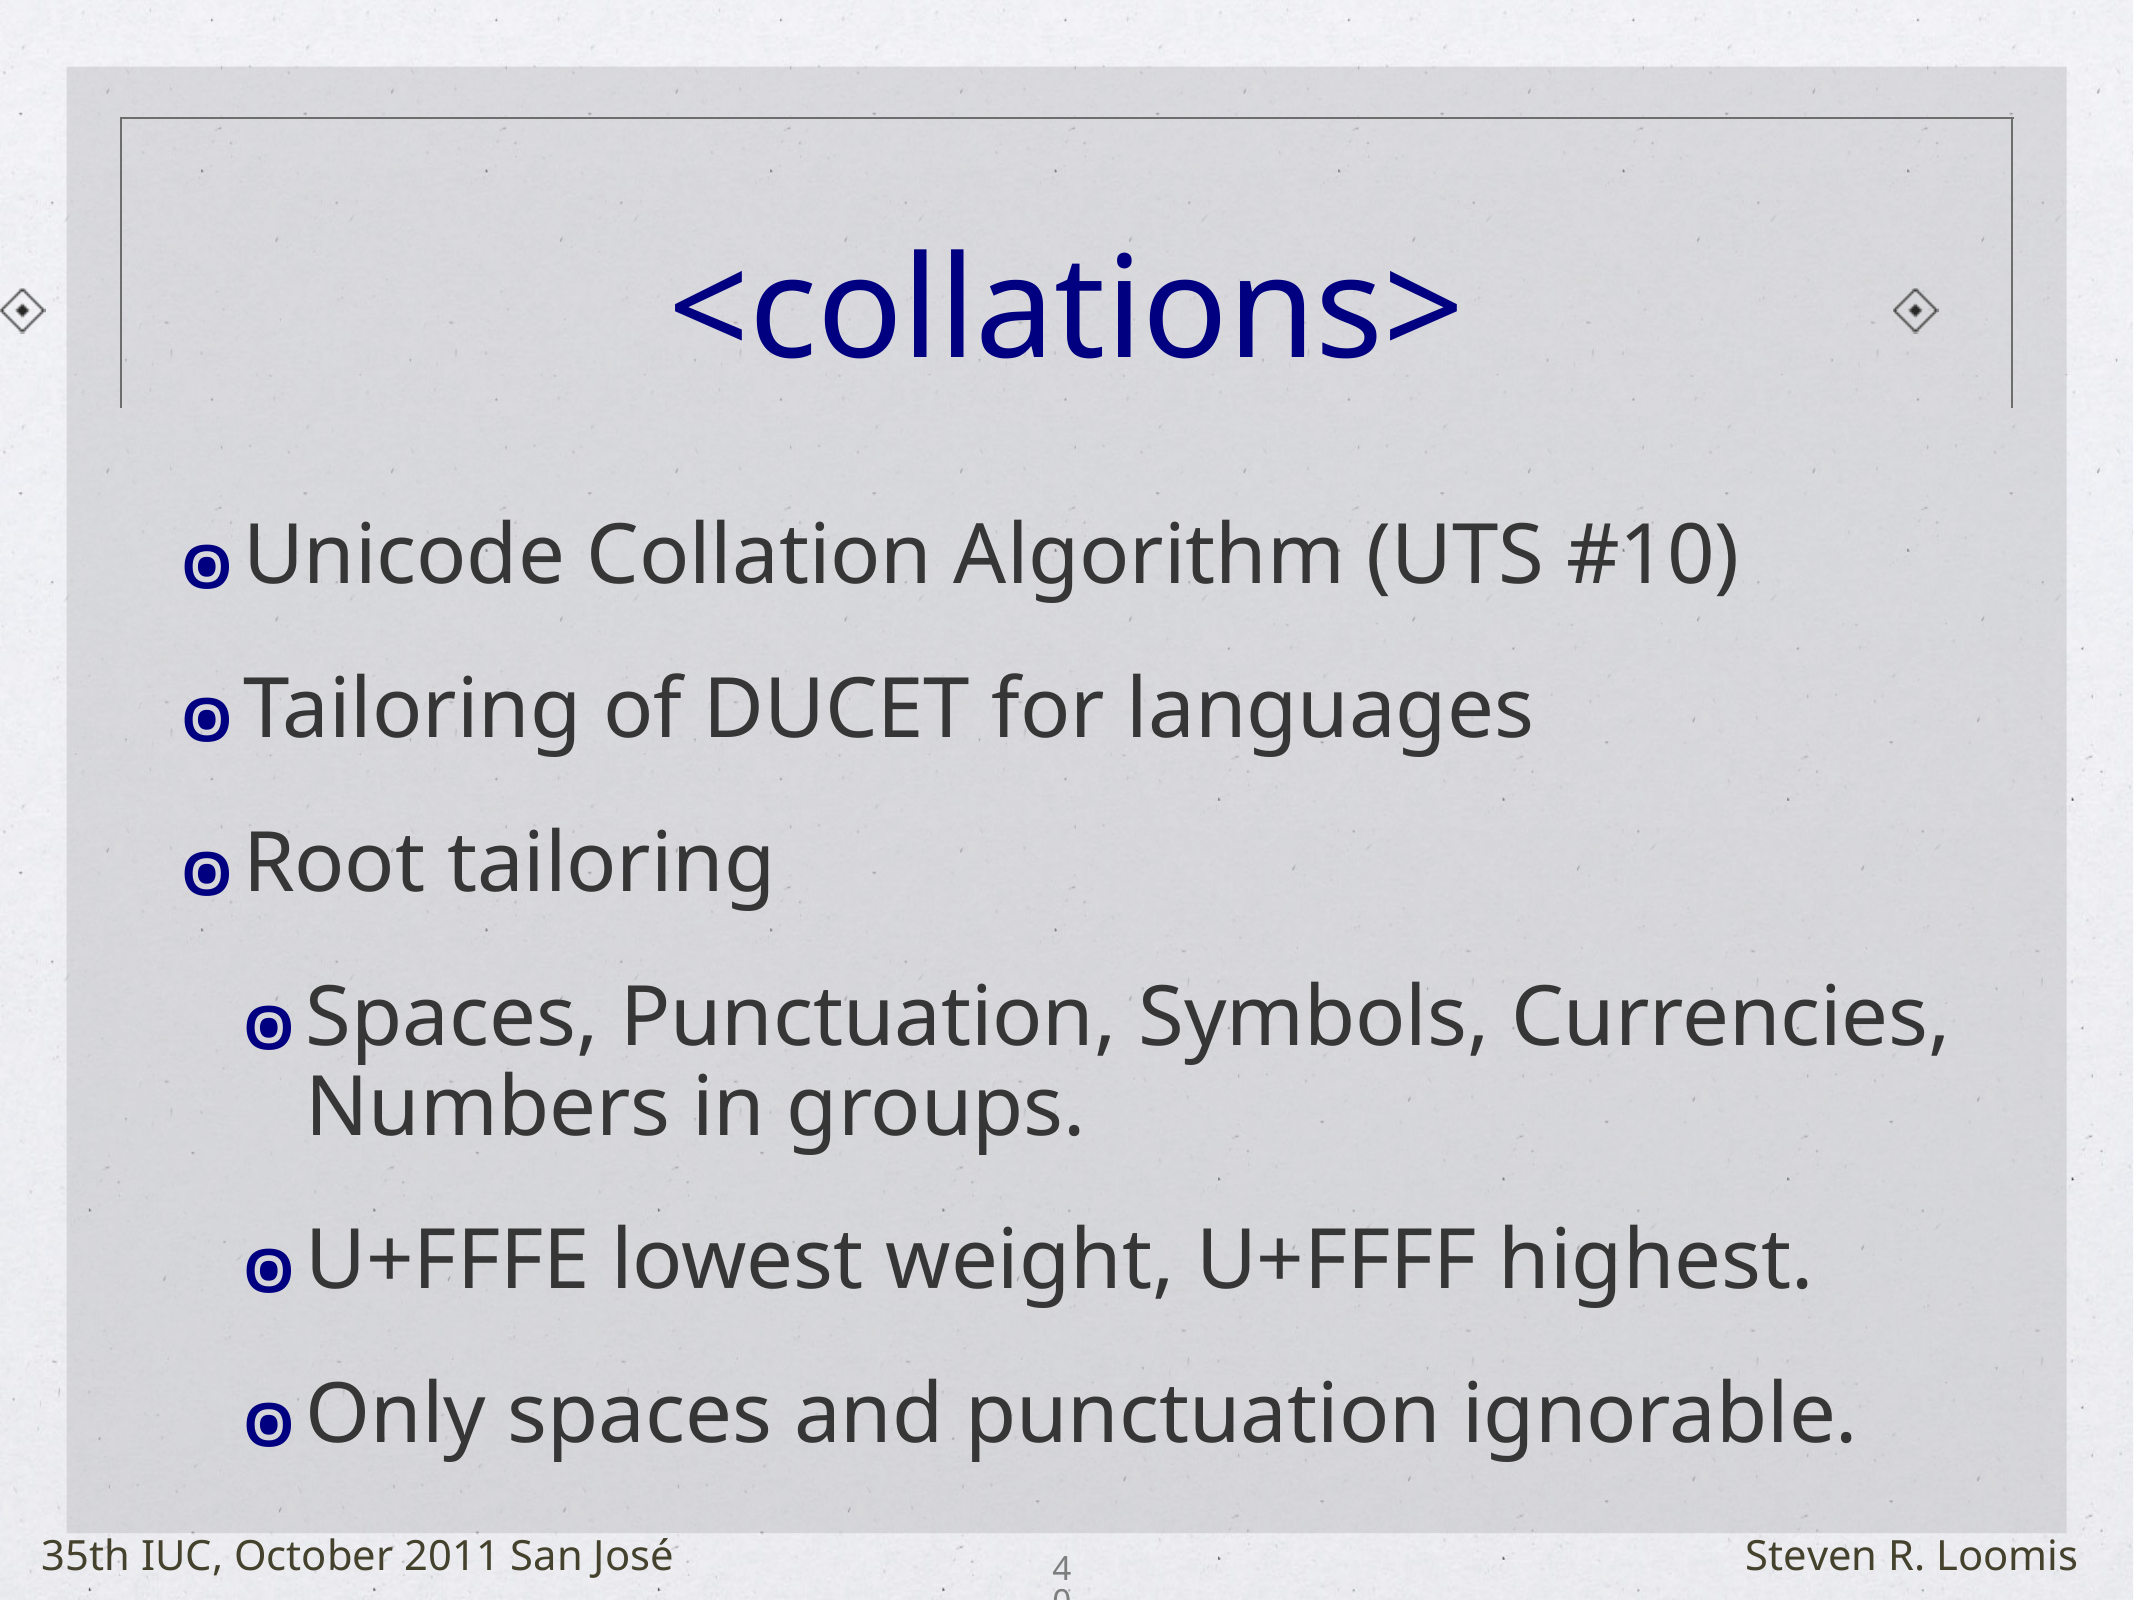

# <collations>
Unicode Collation Algorithm (UTS #10)
Tailoring of DUCET for languages
Root tailoring
Spaces, Punctuation, Symbols, Currencies, Numbers in groups.
U+FFFE lowest weight, U+FFFF highest.
Only spaces and punctuation ignorable.
40